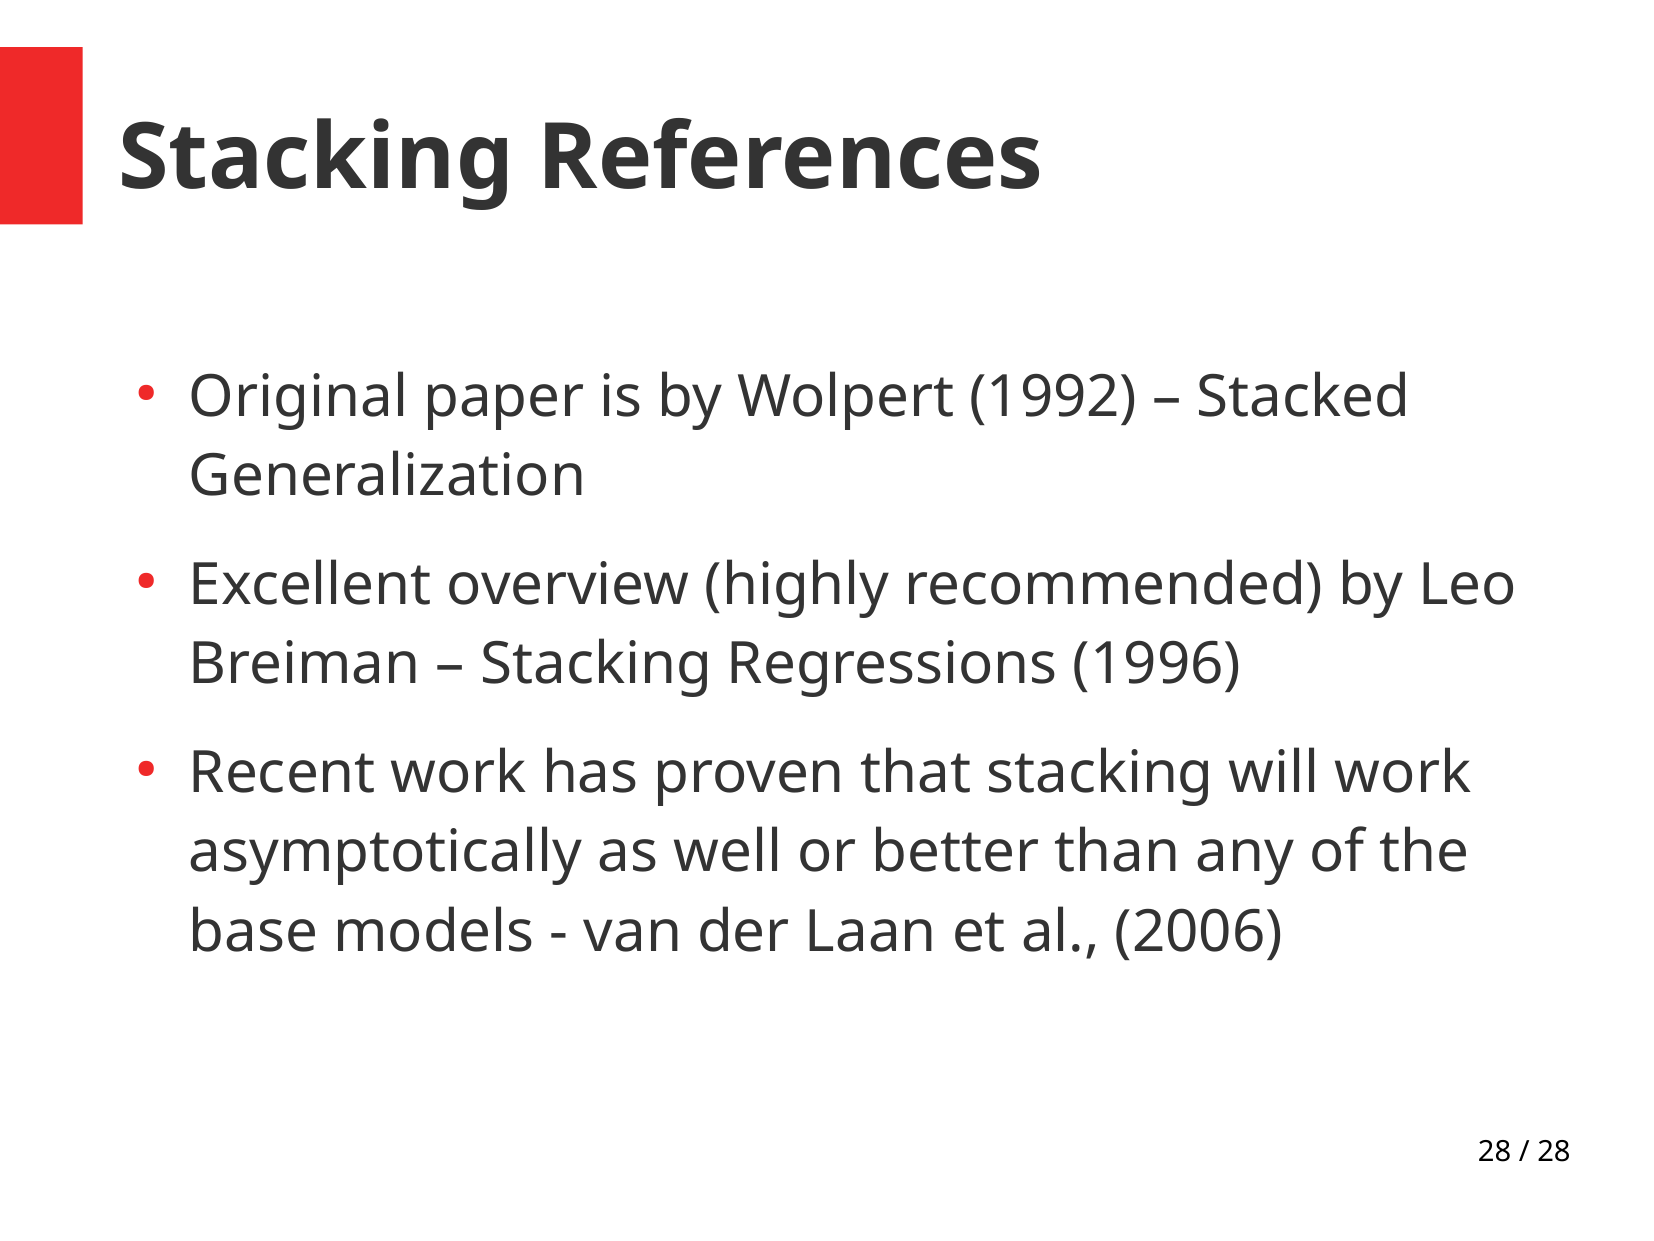

# Stacking References
Original paper is by Wolpert (1992) – Stacked Generalization
Excellent overview (highly recommended) by Leo Breiman – Stacking Regressions (1996)
Recent work has proven that stacking will work asymptotically as well or better than any of the base models - van der Laan et al., (2006)
28